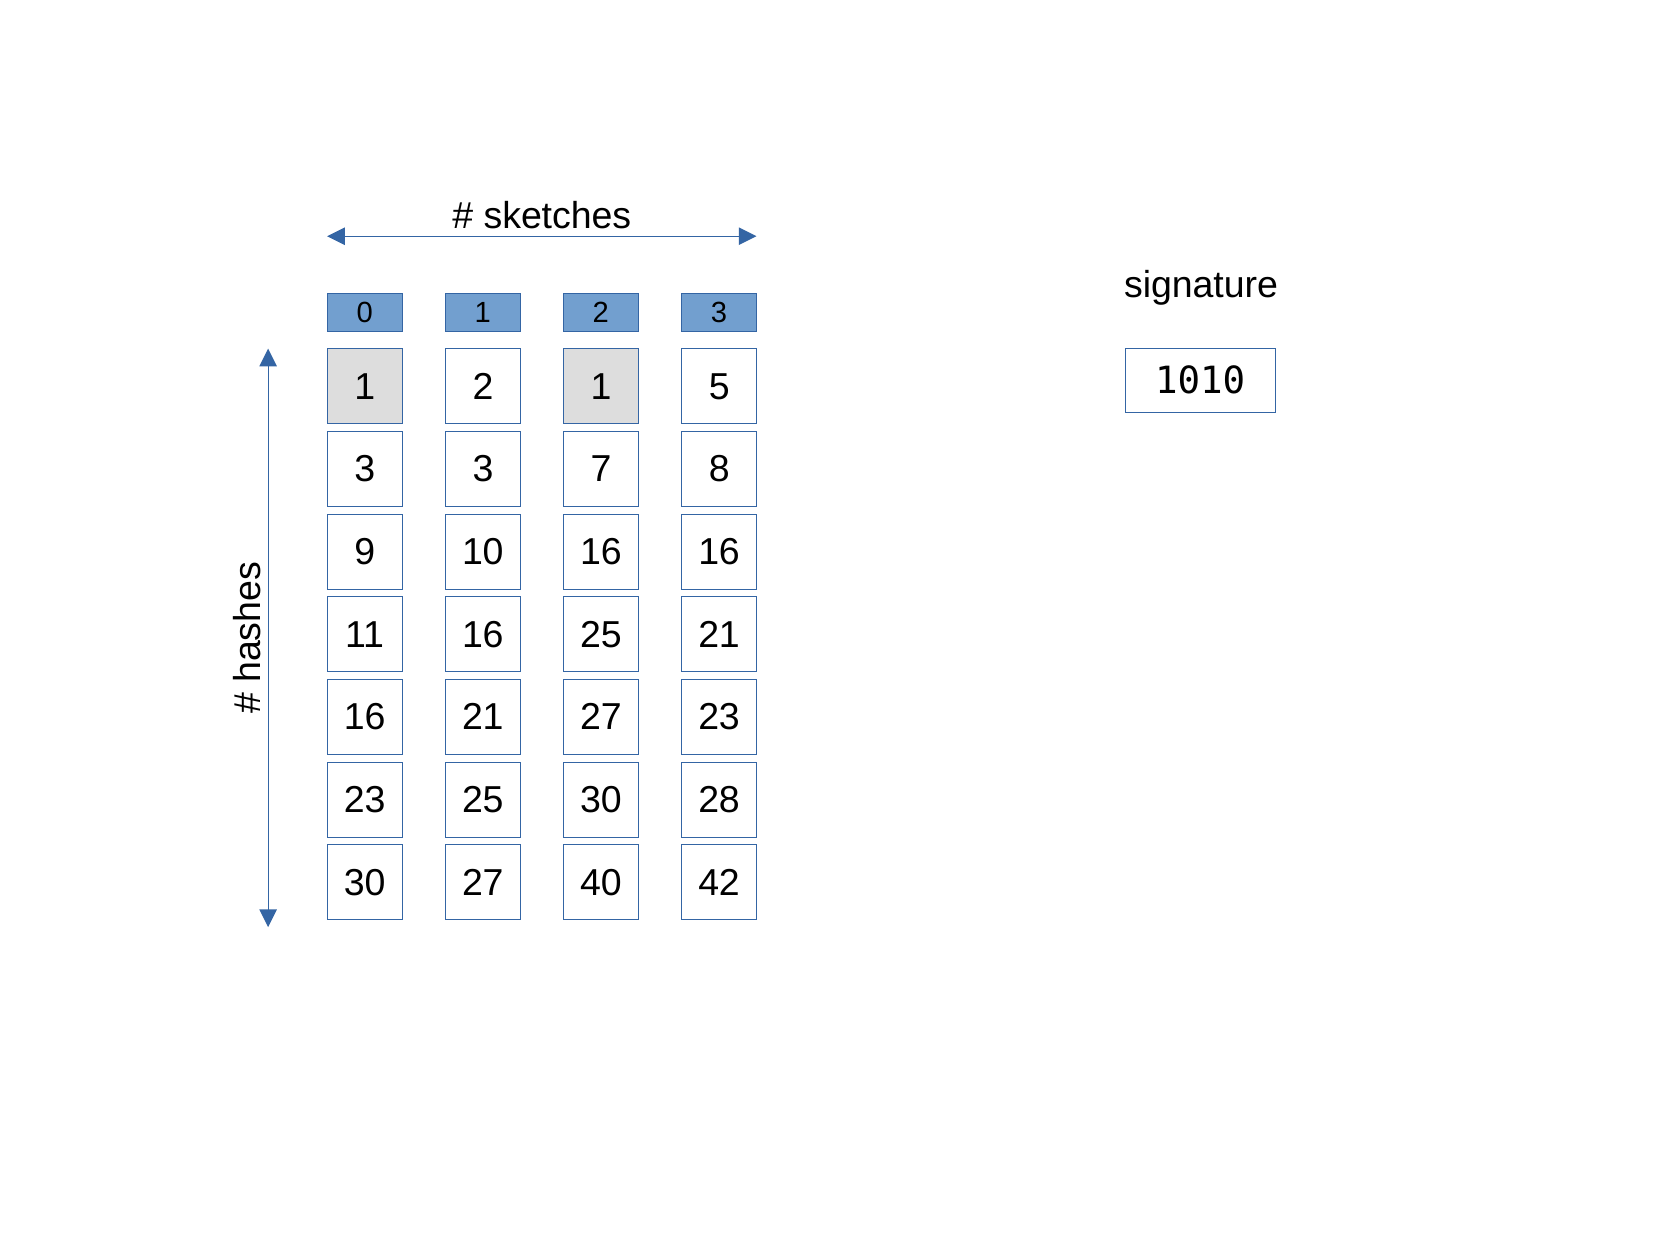

# sketches
signature
0
1
2
3
# hashes
1
3
9
11
16
23
30
2
3
10
16
21
25
27
1
7
16
25
27
30
40
5
8
16
21
23
28
42
1010